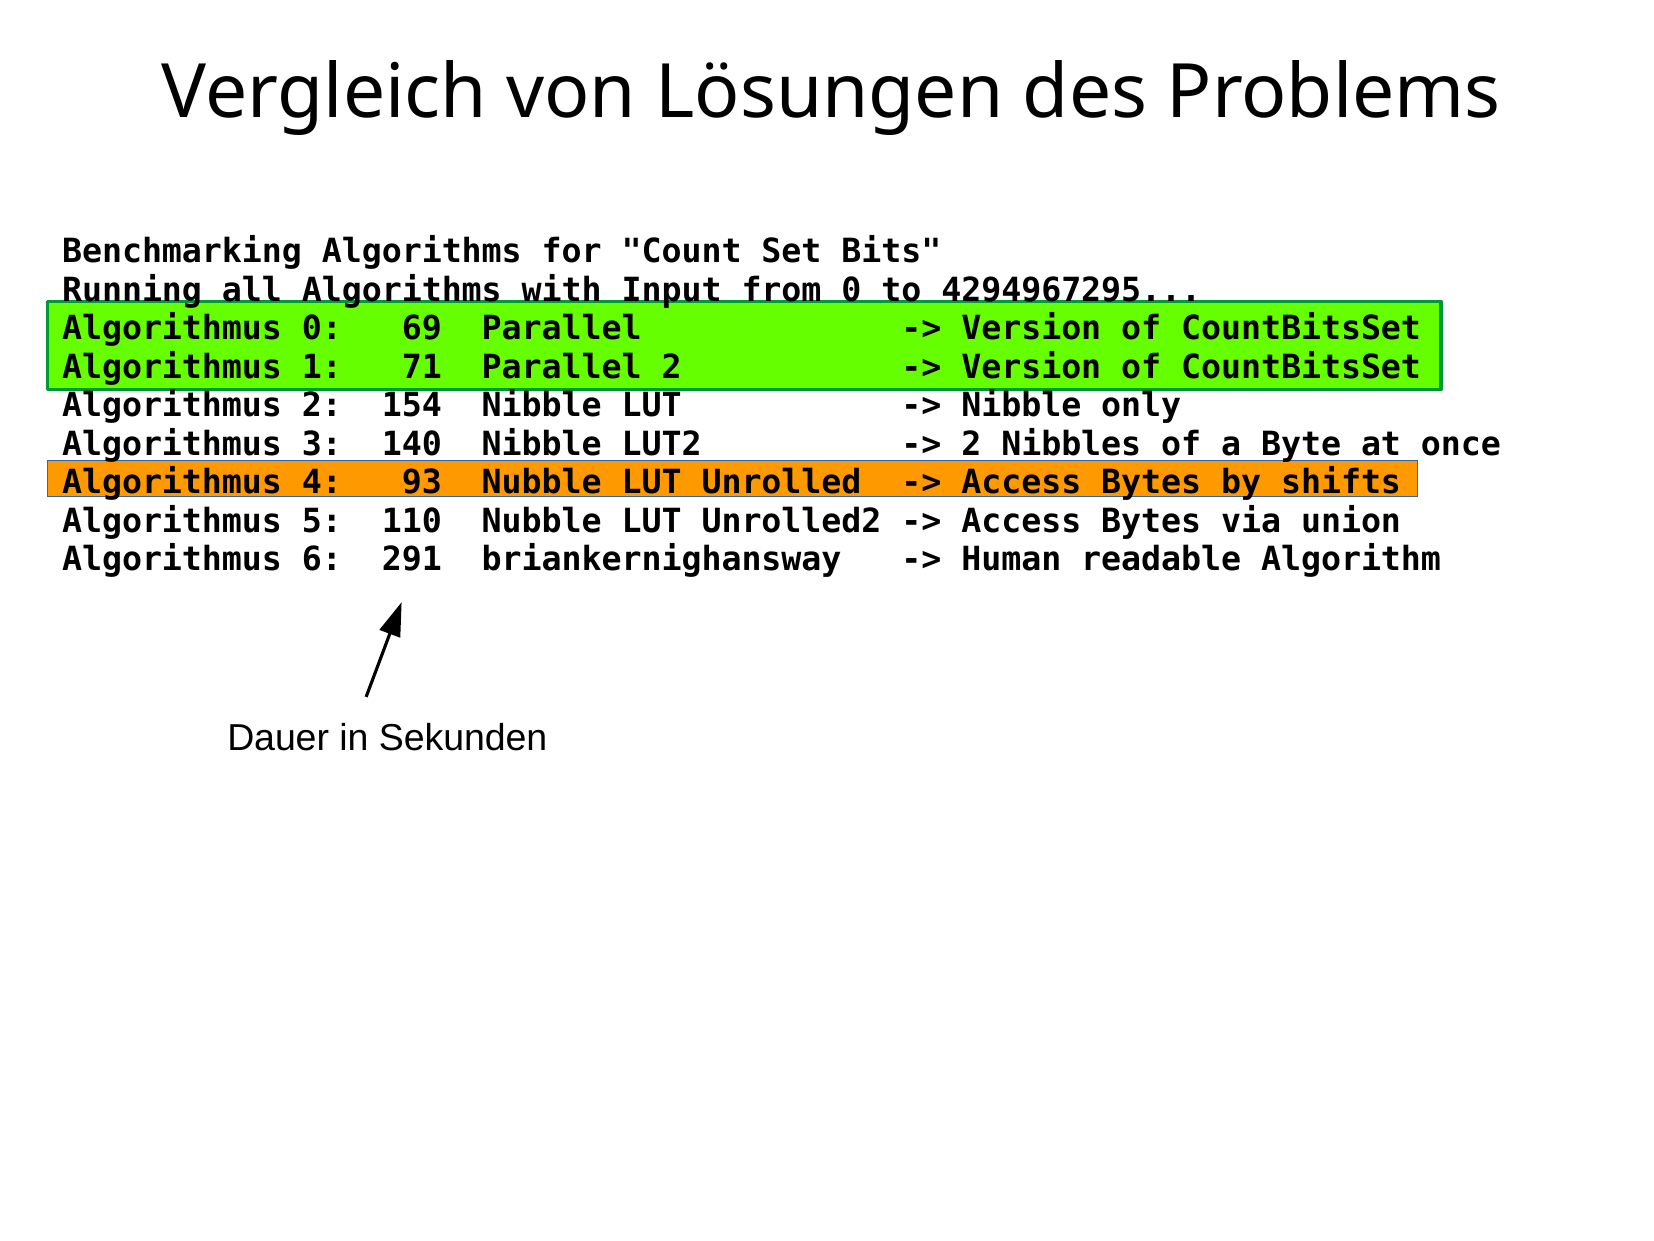

Vergleich von Lösungen des Problems
Benchmarking Algorithms for "Count Set Bits"
Running all Algorithms with Input from 0 to 4294967295...
Algorithmus 0: 69 Parallel -> Version of CountBitsSet
Algorithmus 1: 71 Parallel 2 -> Version of CountBitsSet
Algorithmus 2: 154 Nibble LUT -> Nibble only
Algorithmus 3: 140 Nibble LUT2 -> 2 Nibbles of a Byte at once
Algorithmus 4: 93 Nubble LUT Unrolled -> Access Bytes by shifts
Algorithmus 5: 110 Nubble LUT Unrolled2 -> Access Bytes via union
Algorithmus 6: 291 briankernighansway -> Human readable Algorithm
Dauer in Sekunden